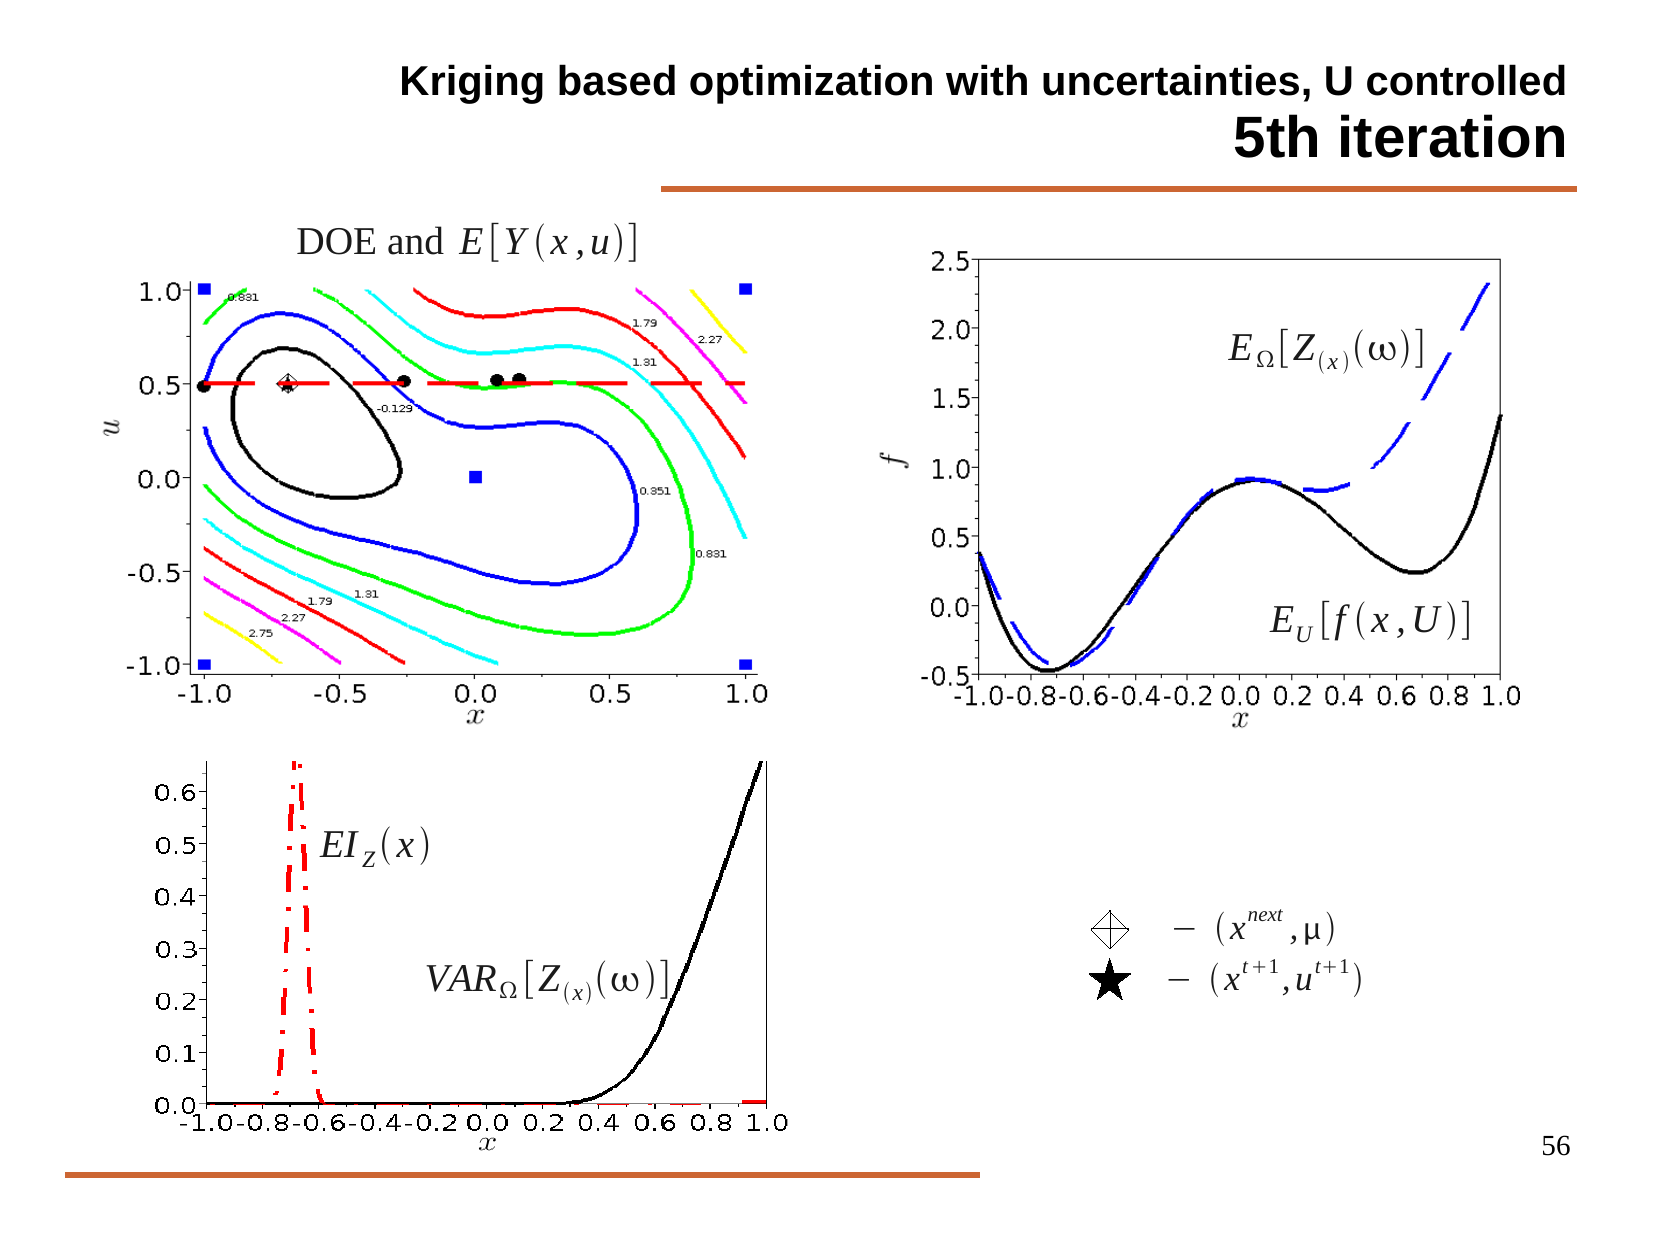

Kriging based optimization with uncertainties, U controlled
5th iteration
56